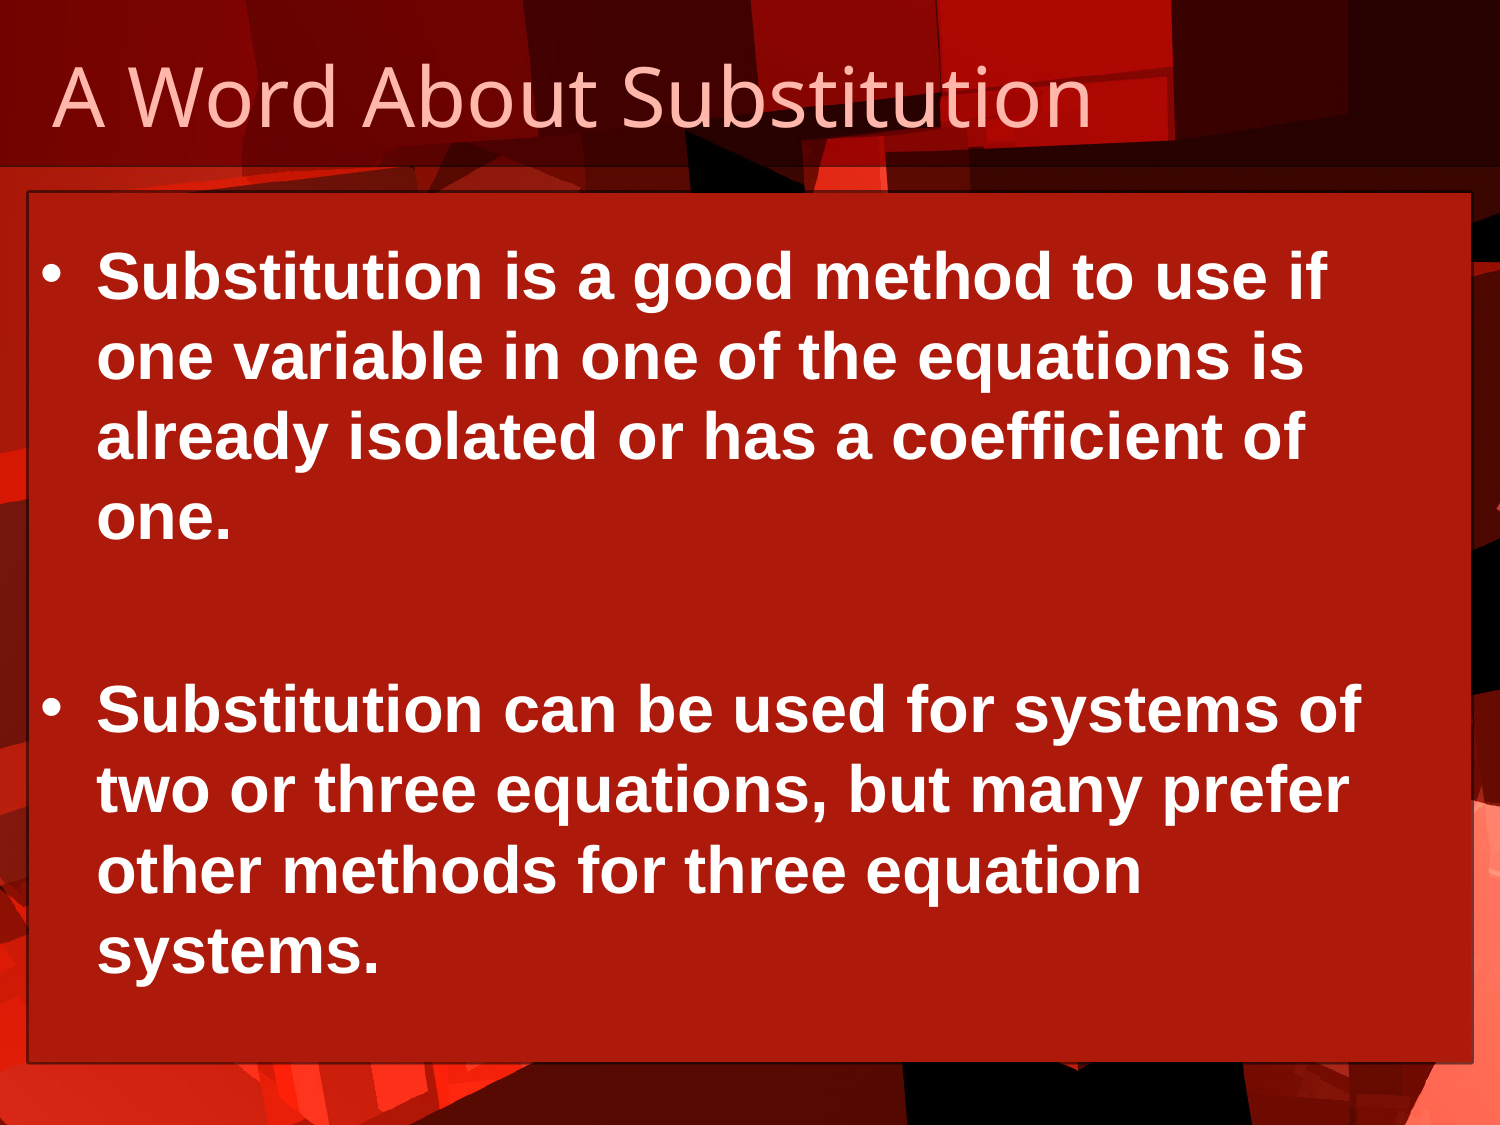

# A Word About Substitution
Substitution is a good method to use if one variable in one of the equations is already isolated or has a coefficient of one.
Substitution can be used for systems of two or three equations, but many prefer other methods for three equation systems.